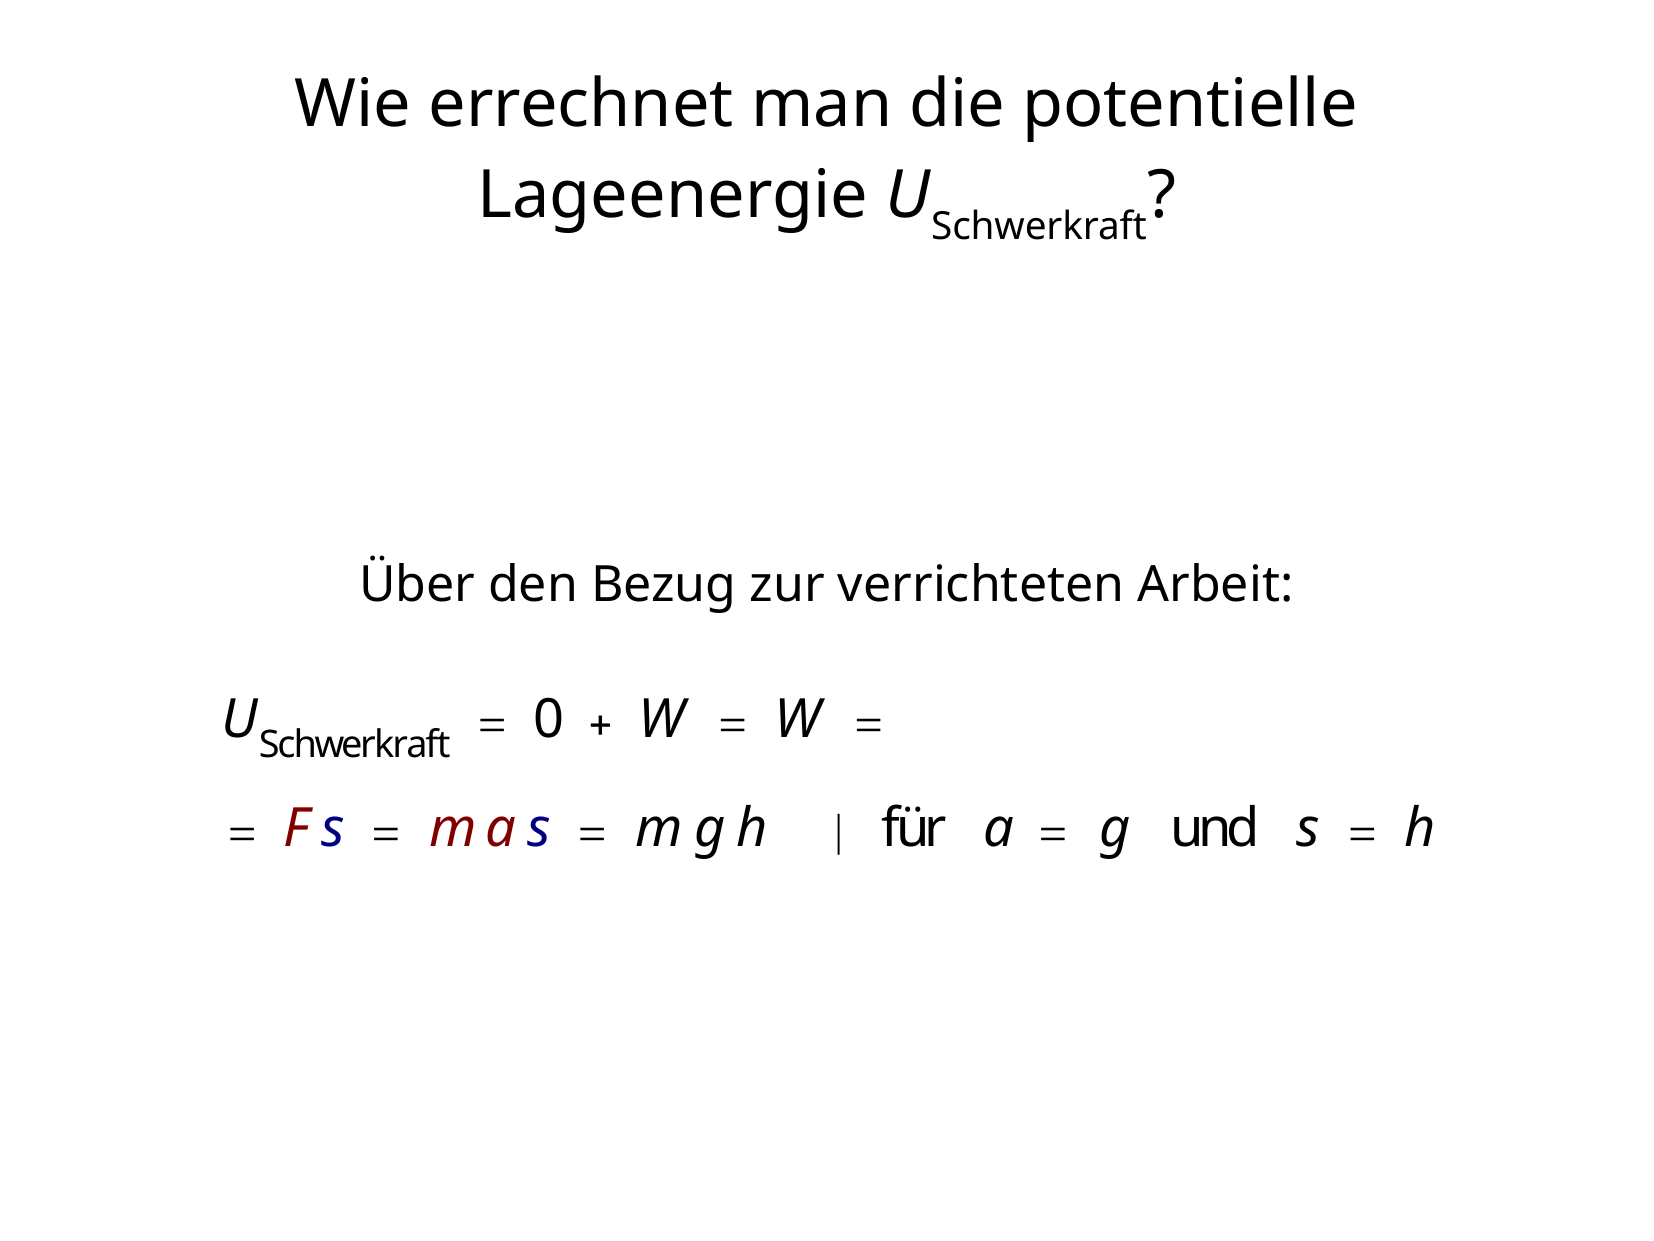

# Wie errechnet man die potentielle Lageenergie USchwerkraft?
Über den Bezug zur verrichteten Arbeit: